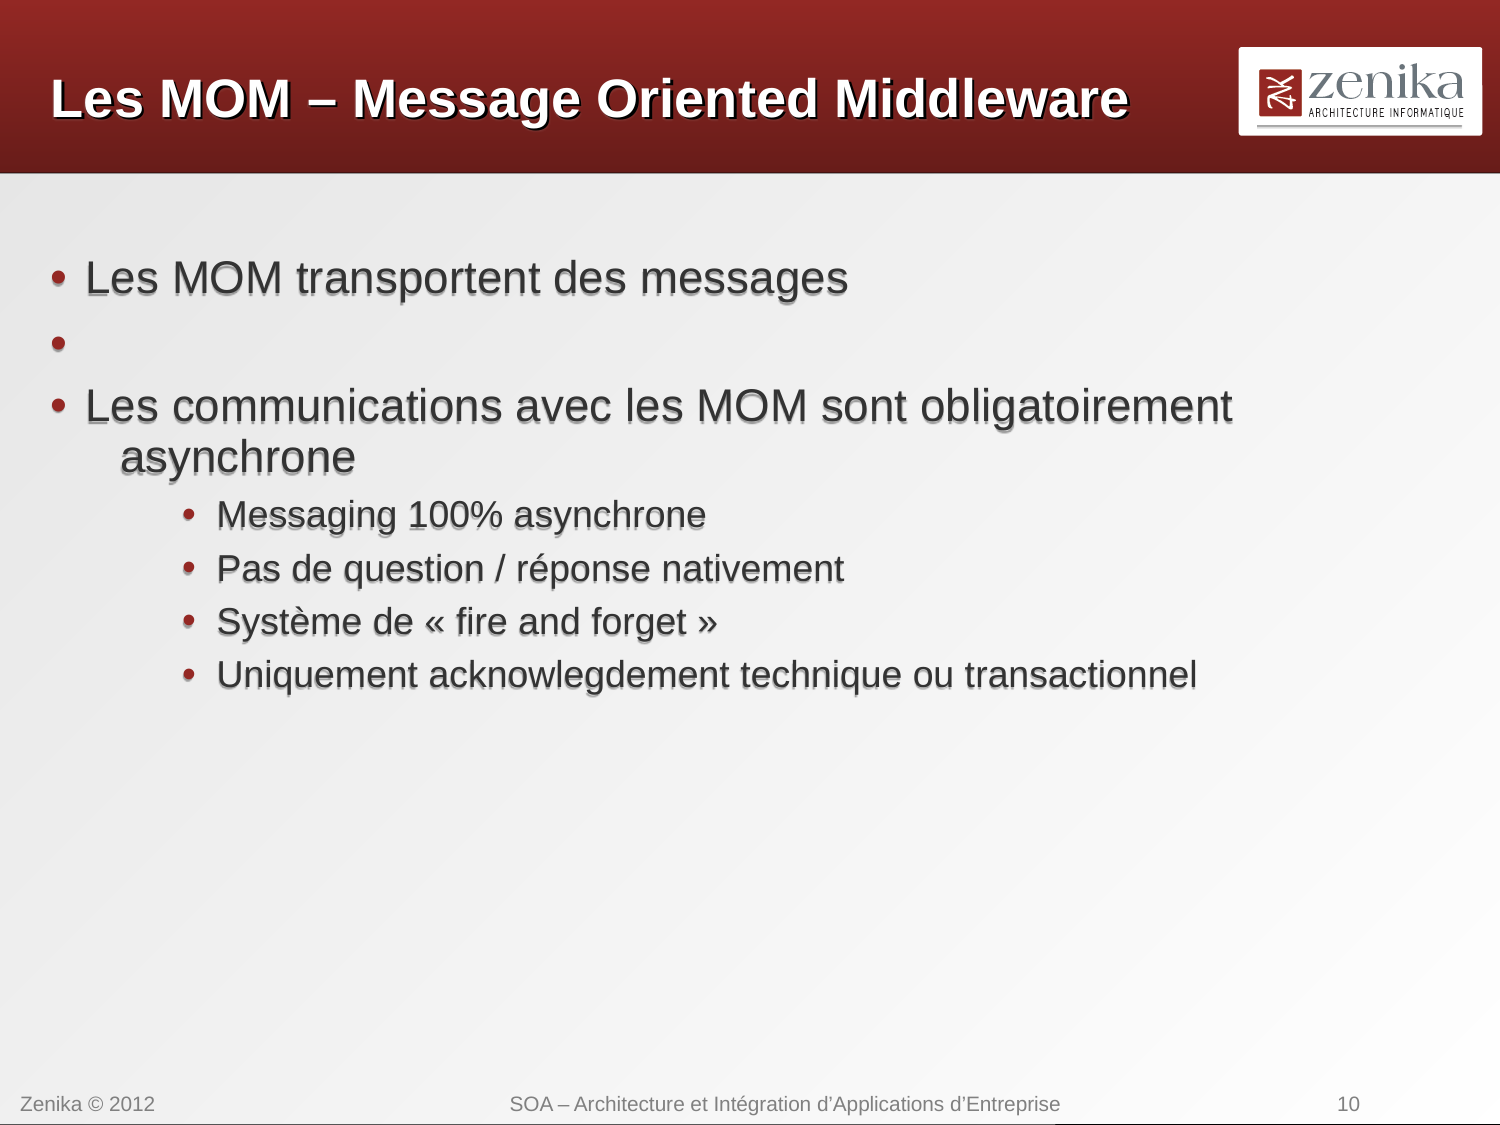

# Les MOM – Message Oriented Middleware
Les MOM transportent des messages
Les communications avec les MOM sont obligatoirement asynchrone
Messaging 100% asynchrone
Pas de question / réponse nativement
Système de « fire and forget »
Uniquement acknowlegdement technique ou transactionnel